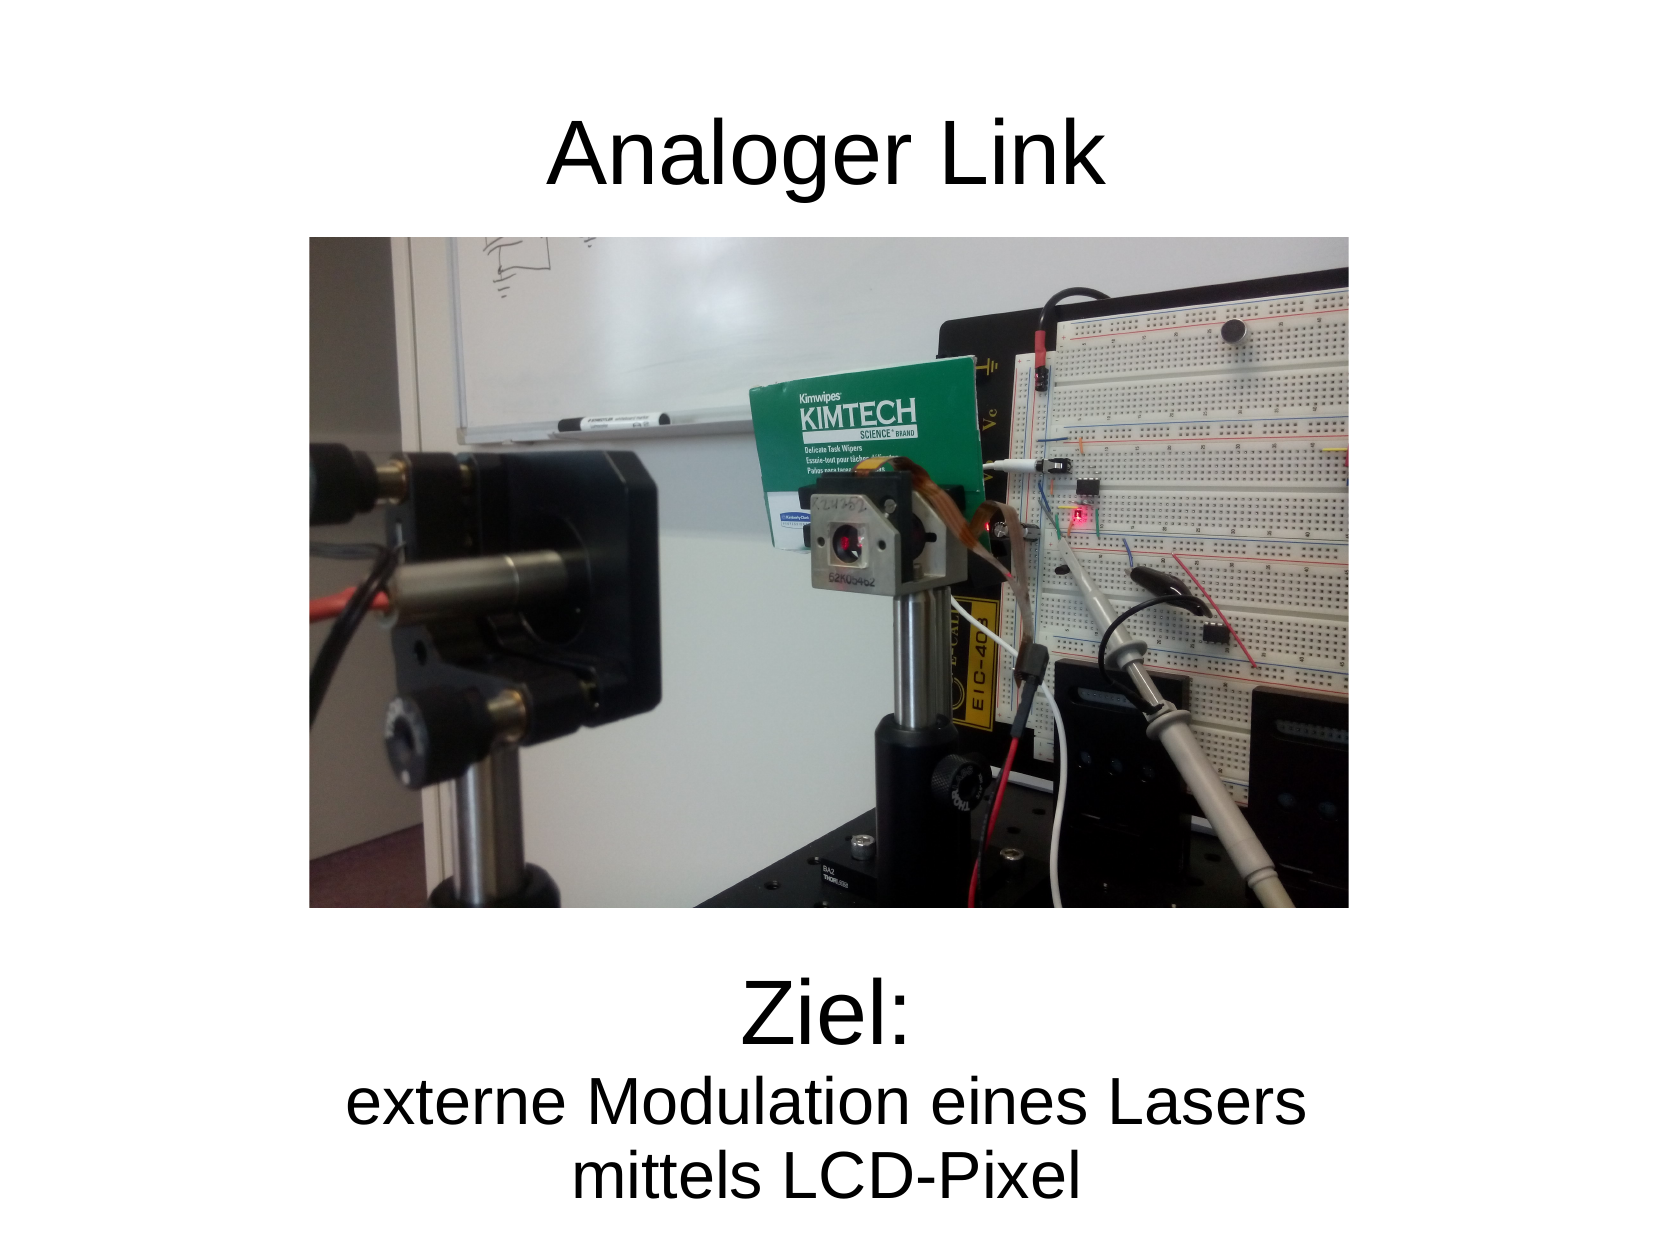

# Analoger Link
Ziel:
externe Modulation eines Lasers
mittels LCD-Pixel